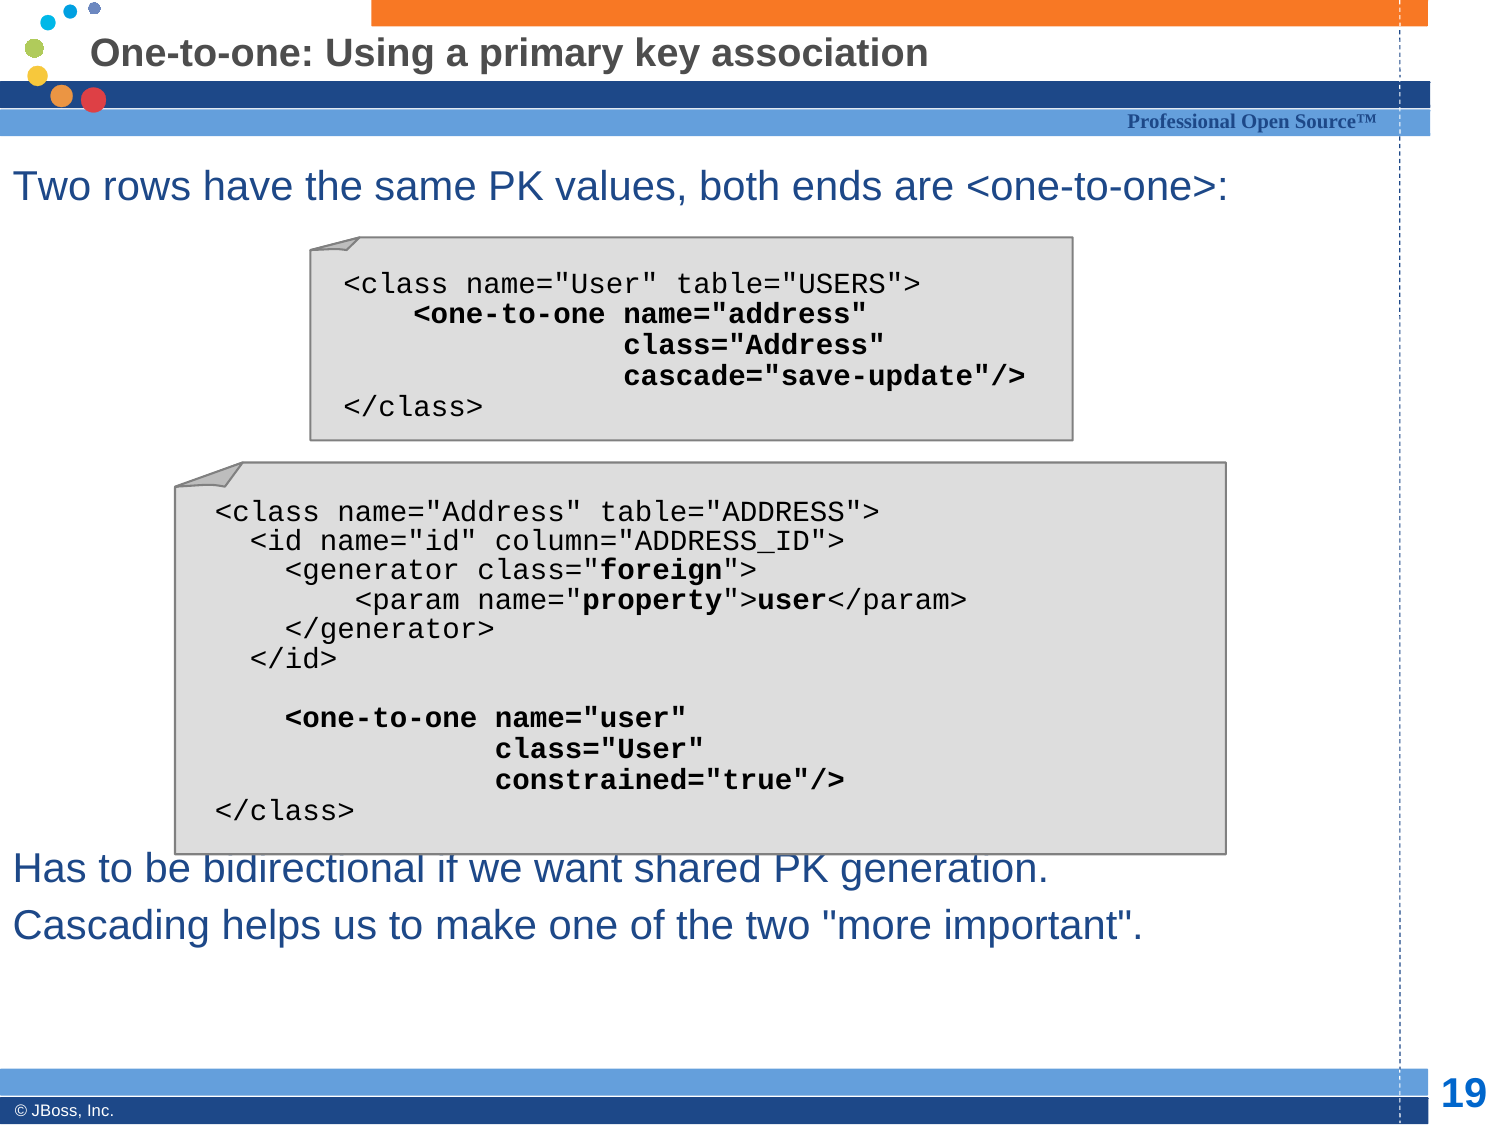

# One-to-one: Using a primary key association
Two rows have the same PK values, both ends are <one-to-one>:
Has to be bidirectional if we want shared PK generation.
Cascading helps us to make one of the two "more important".
<class name="User" table="USERS">
 <one-to-one name="address"
 class="Address"
 cascade="save-update"/>
</class>
<class name="Address" table="ADDRESS">
 <id name="id" column="ADDRESS_ID">
 <generator class="foreign">
 <param name="property">user</param>
 </generator>
 </id>
 <one-to-one name="user"
 class="User"
 constrained="true"/>
</class>